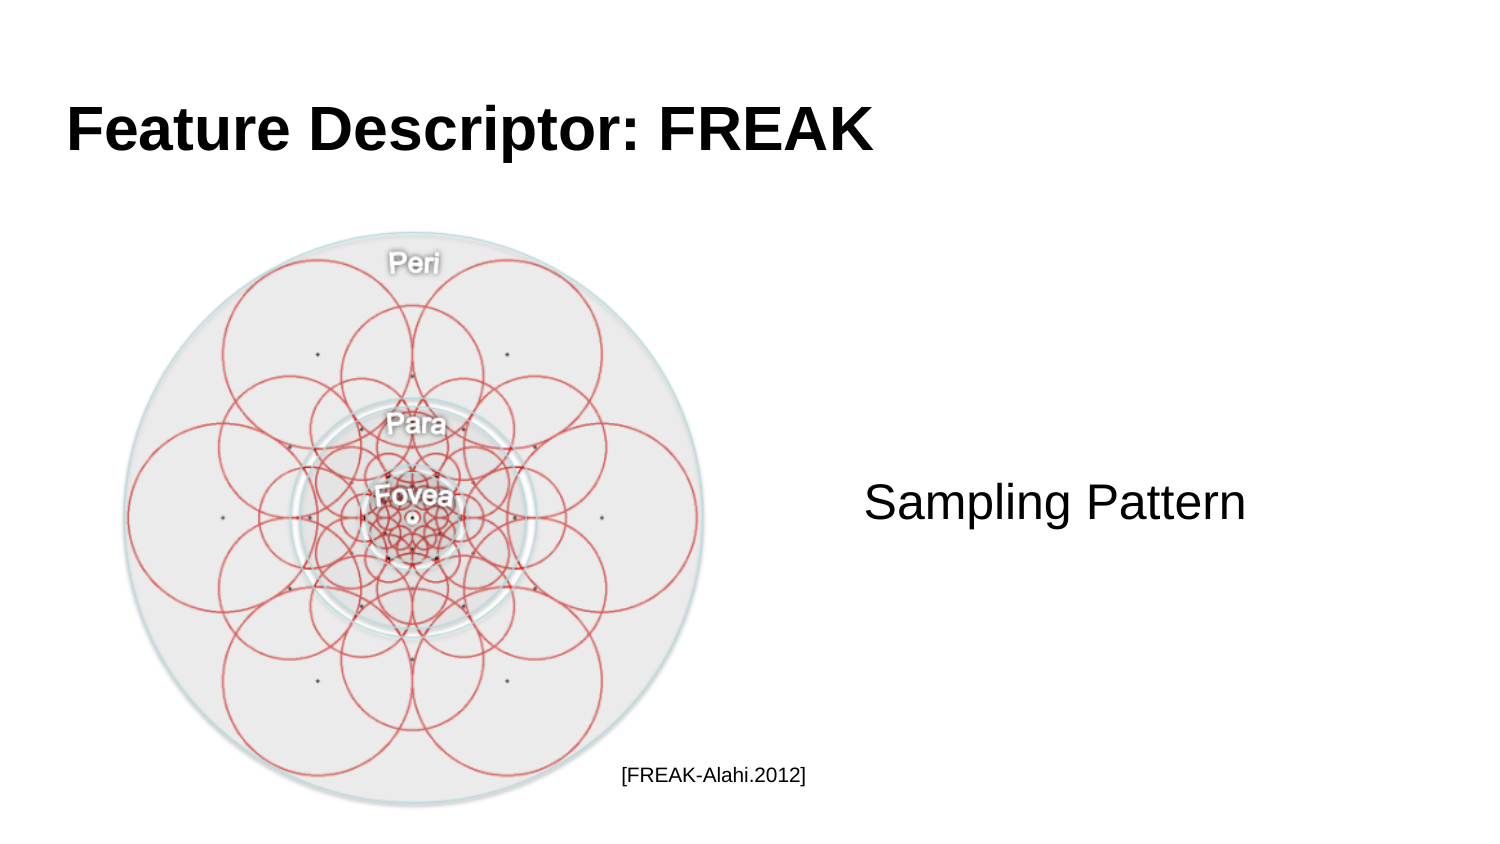

# Feature Descriptor: FREAK
Sampling Pattern
[FREAK-Alahi.2012]